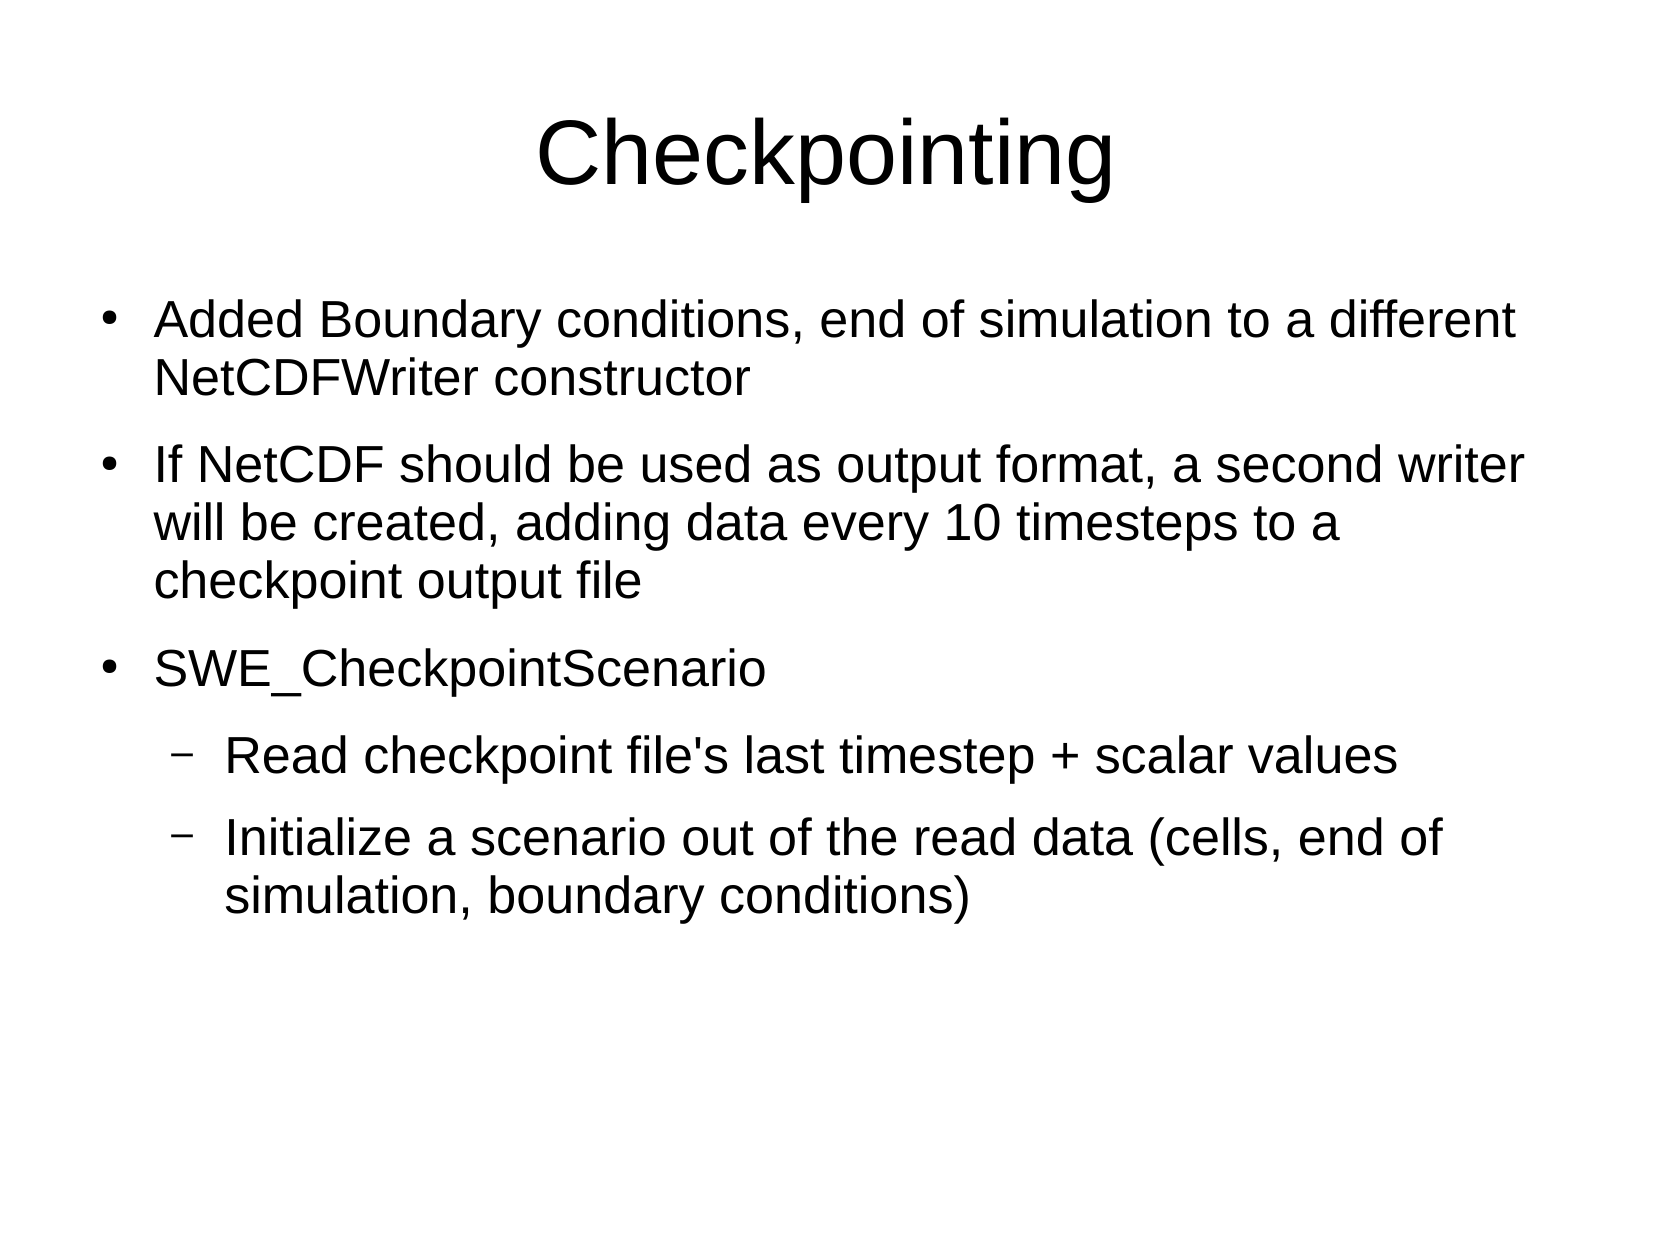

# Checkpointing
Added Boundary conditions, end of simulation to a different NetCDFWriter constructor
If NetCDF should be used as output format, a second writer will be created, adding data every 10 timesteps to a checkpoint output file
SWE_CheckpointScenario
Read checkpoint file's last timestep + scalar values
Initialize a scenario out of the read data (cells, end of simulation, boundary conditions)